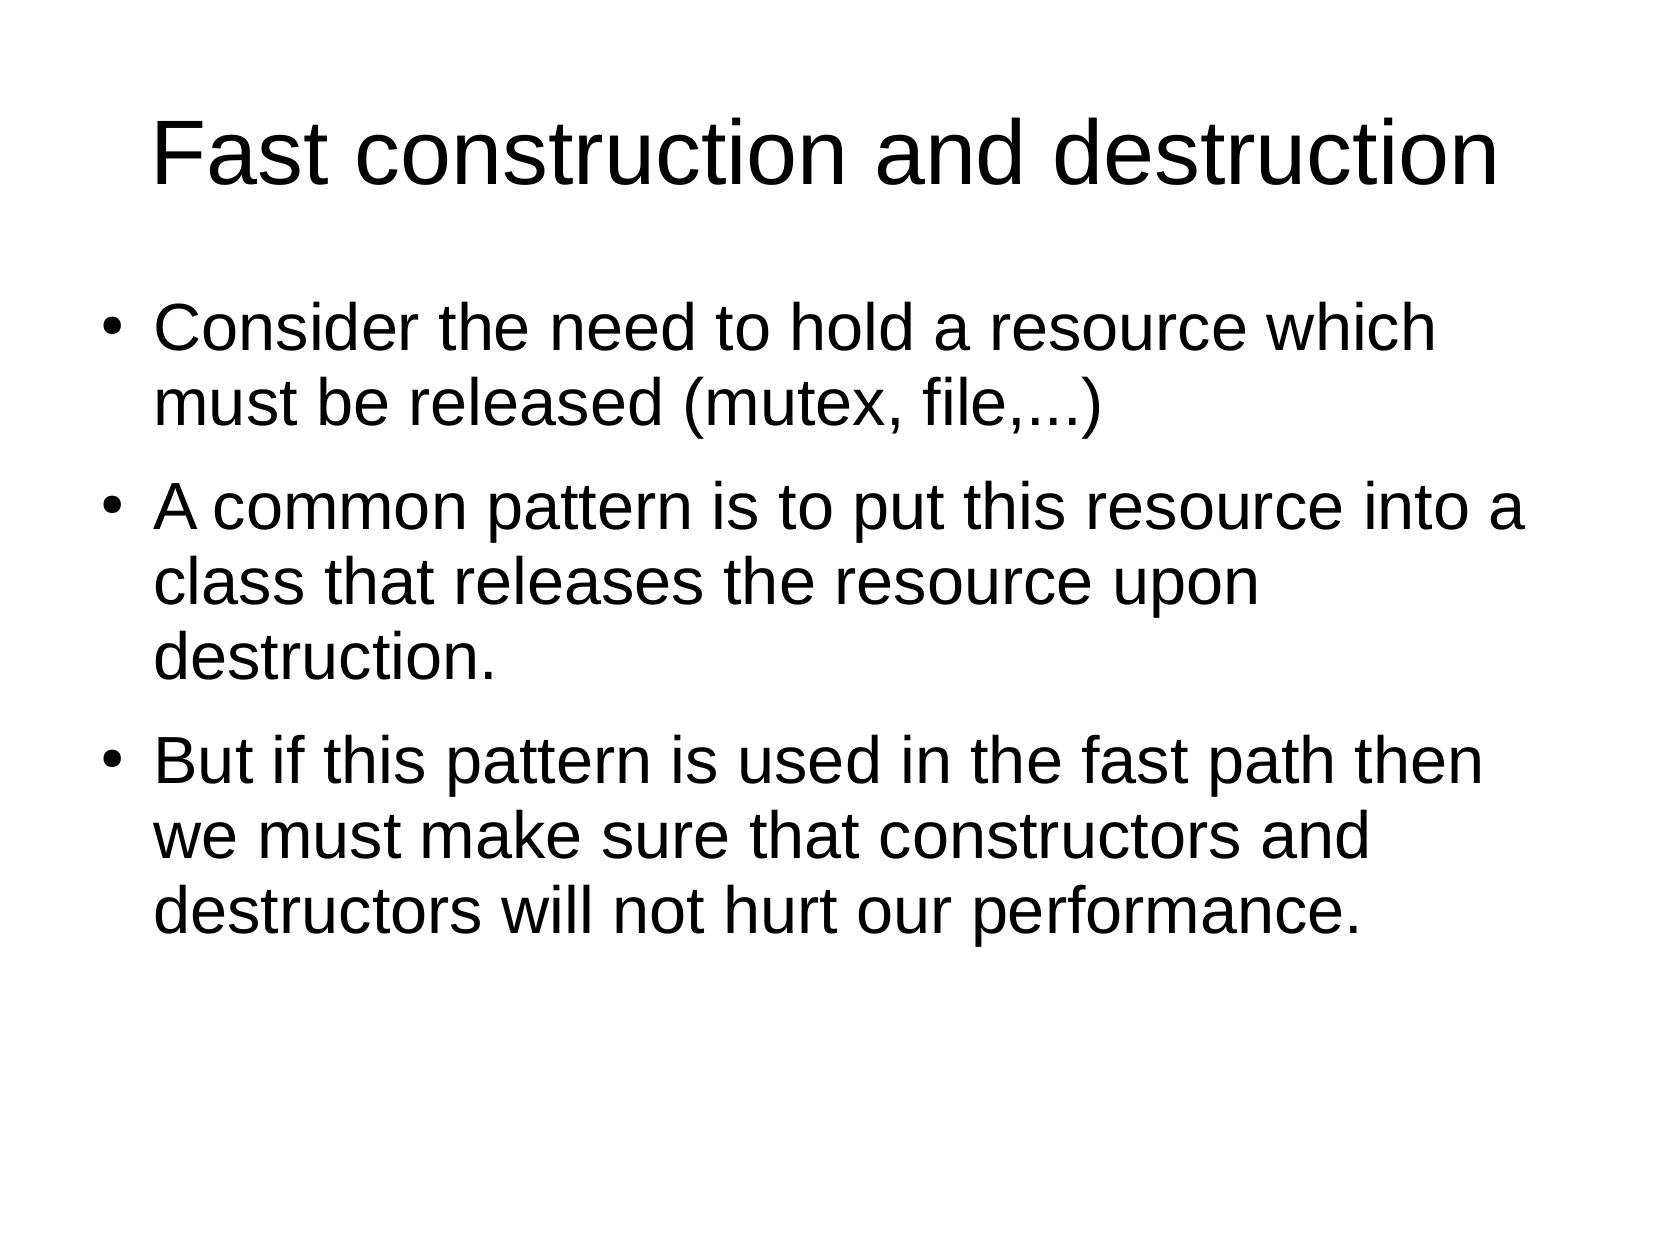

# Fast construction and destruction
Consider the need to hold a resource which must be released (mutex, file,...)
A common pattern is to put this resource into a class that releases the resource upon destruction.
But if this pattern is used in the fast path then we must make sure that constructors and destructors will not hurt our performance.